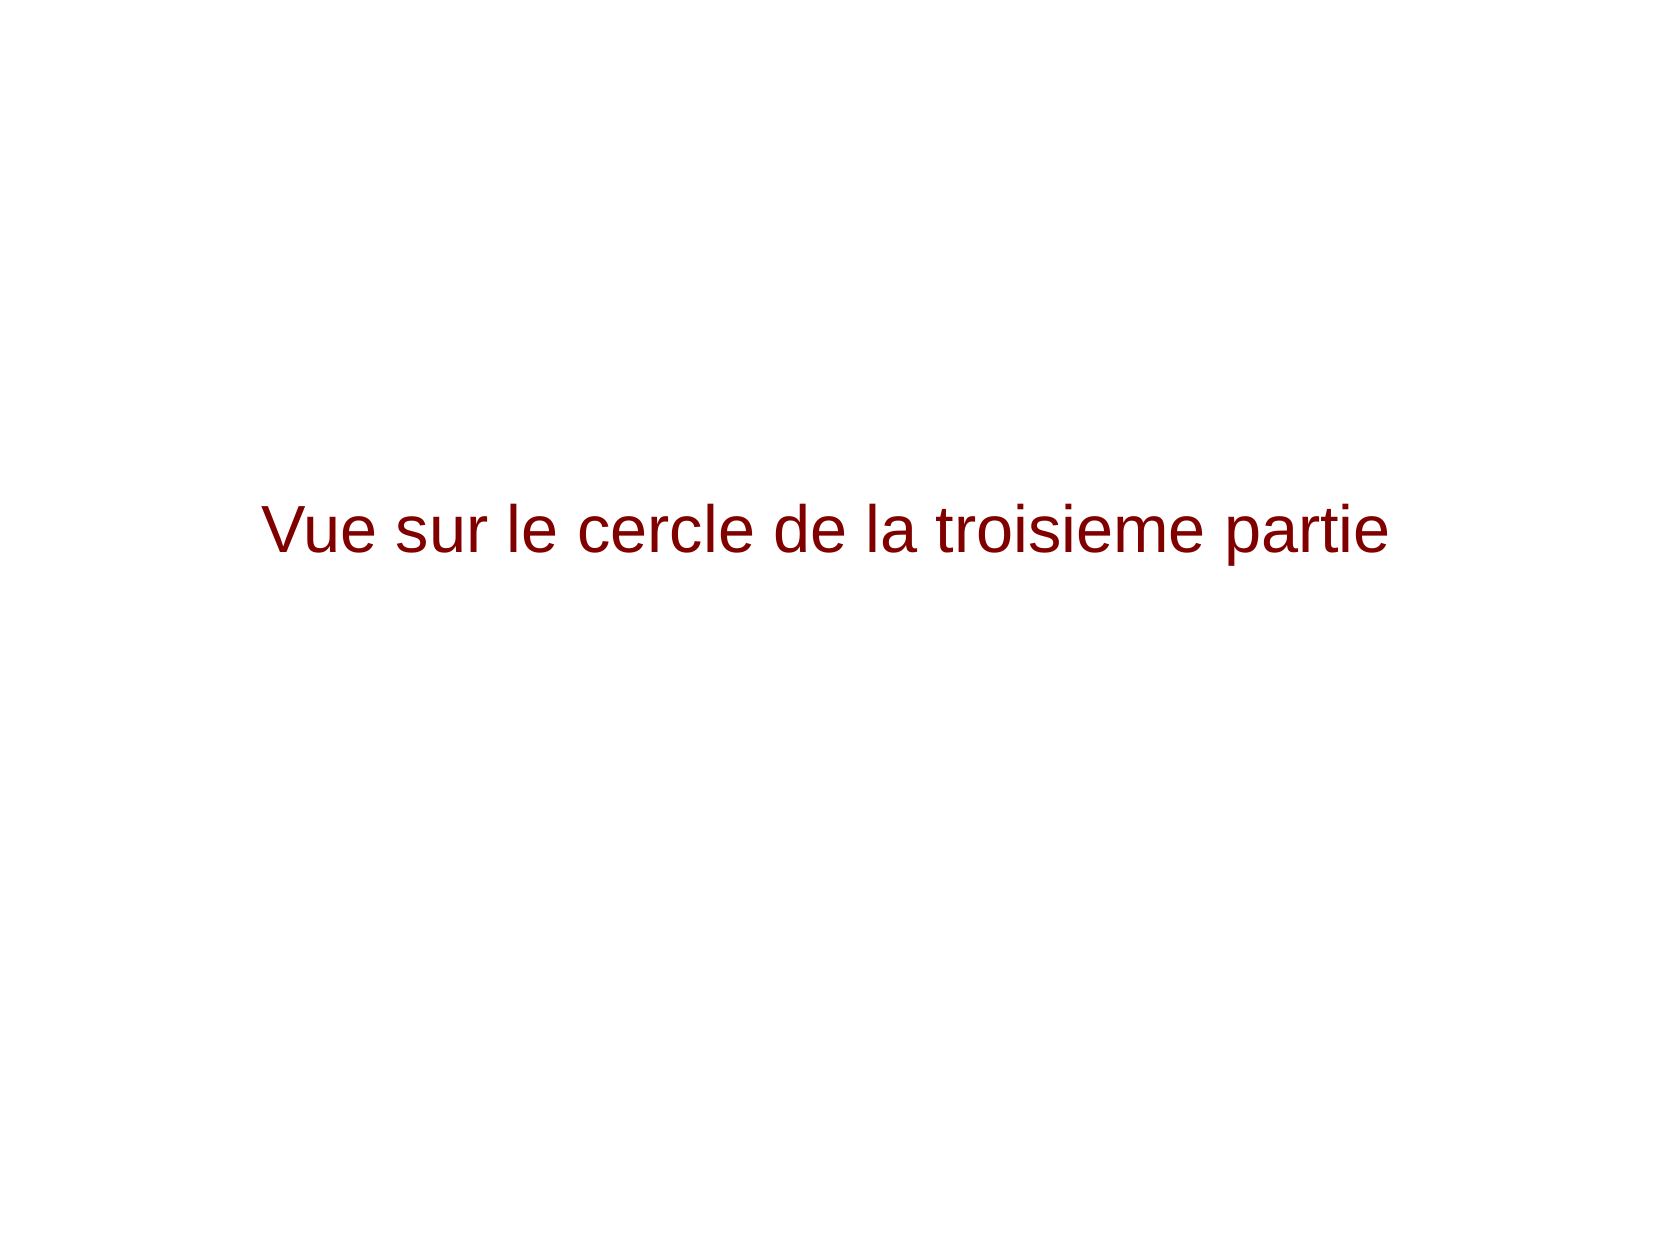

# Vue sur le cercle de la troisieme partie